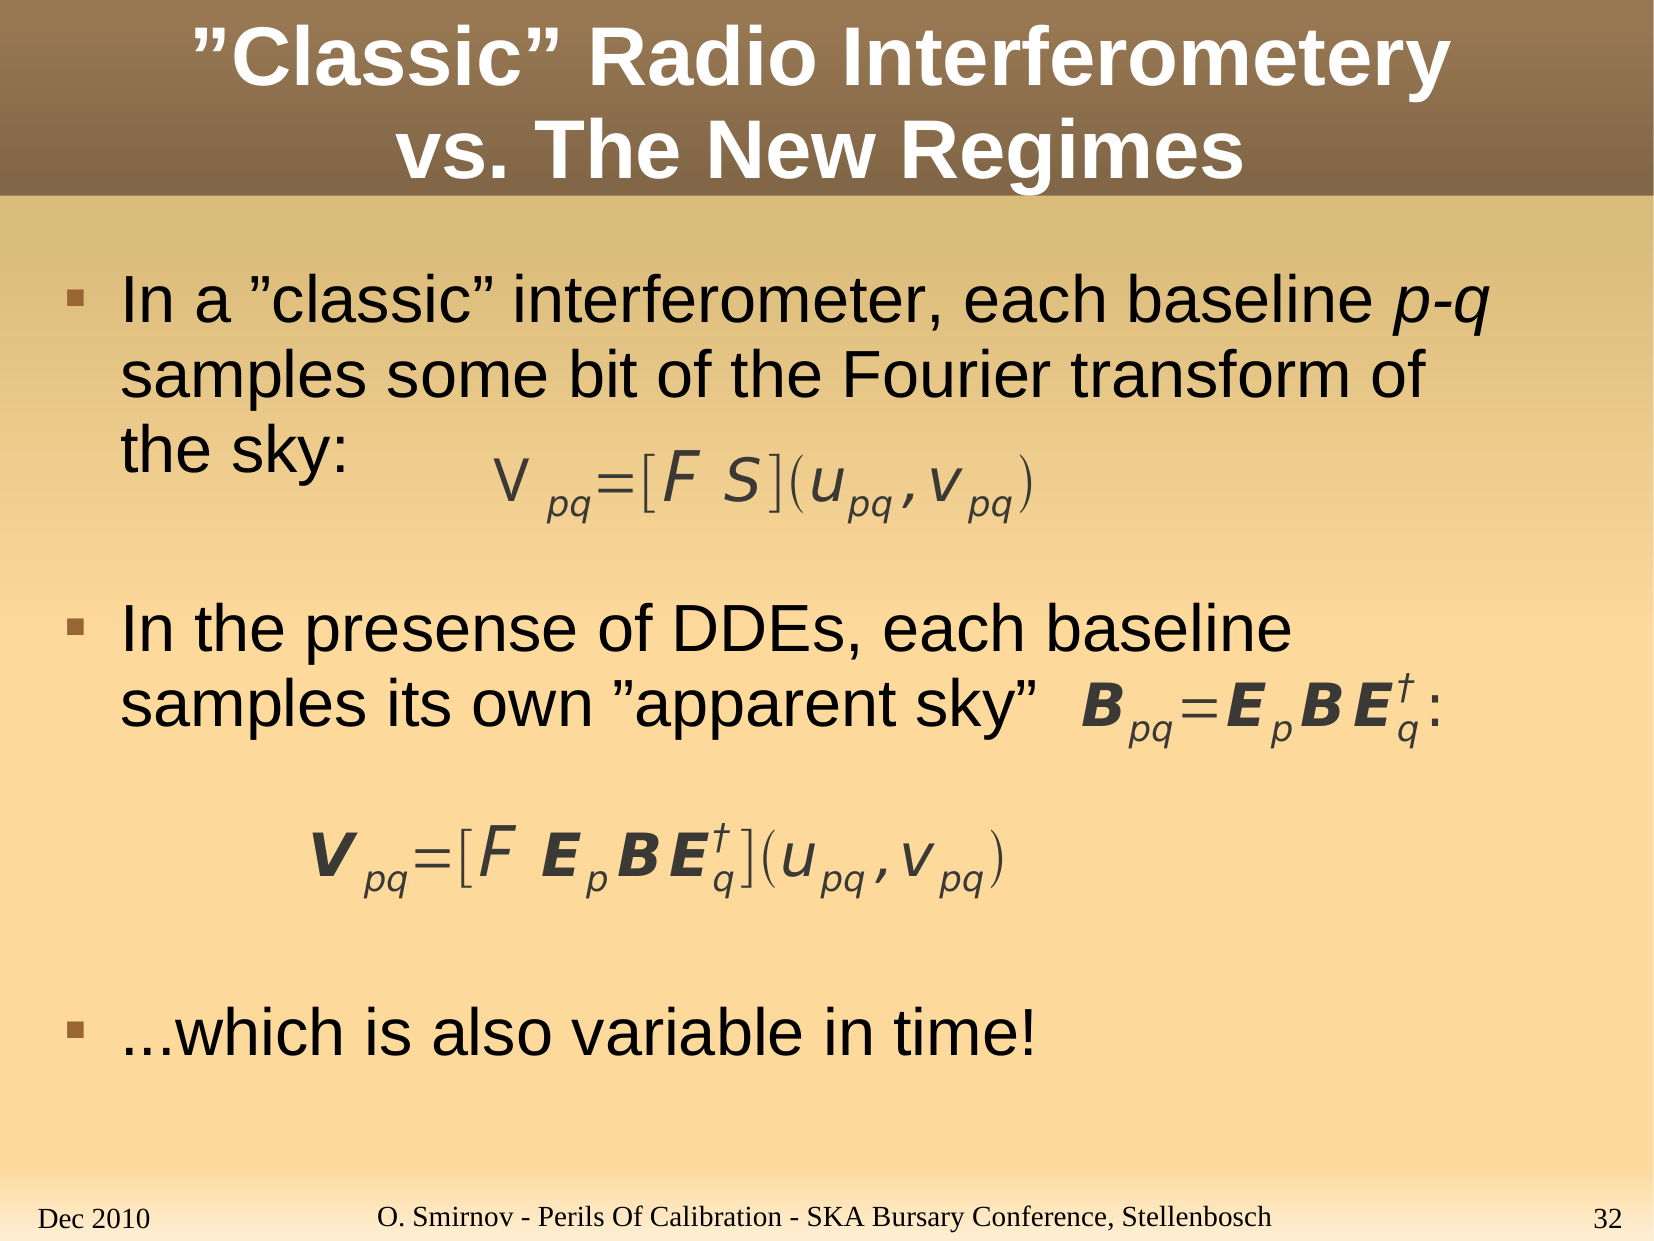

# ”Classic” Radio Interferometery vs. The New Regimes
In a ”classic” interferometer, each baseline p-q samples some bit of the Fourier transform of the sky:
In the presense of DDEs, each baseline samples its own ”apparent sky”
...which is also variable in time!
O. Smirnov - Perils Of Calibration - SKA Bursary Conference, Stellenbosch
Dec 2010
32